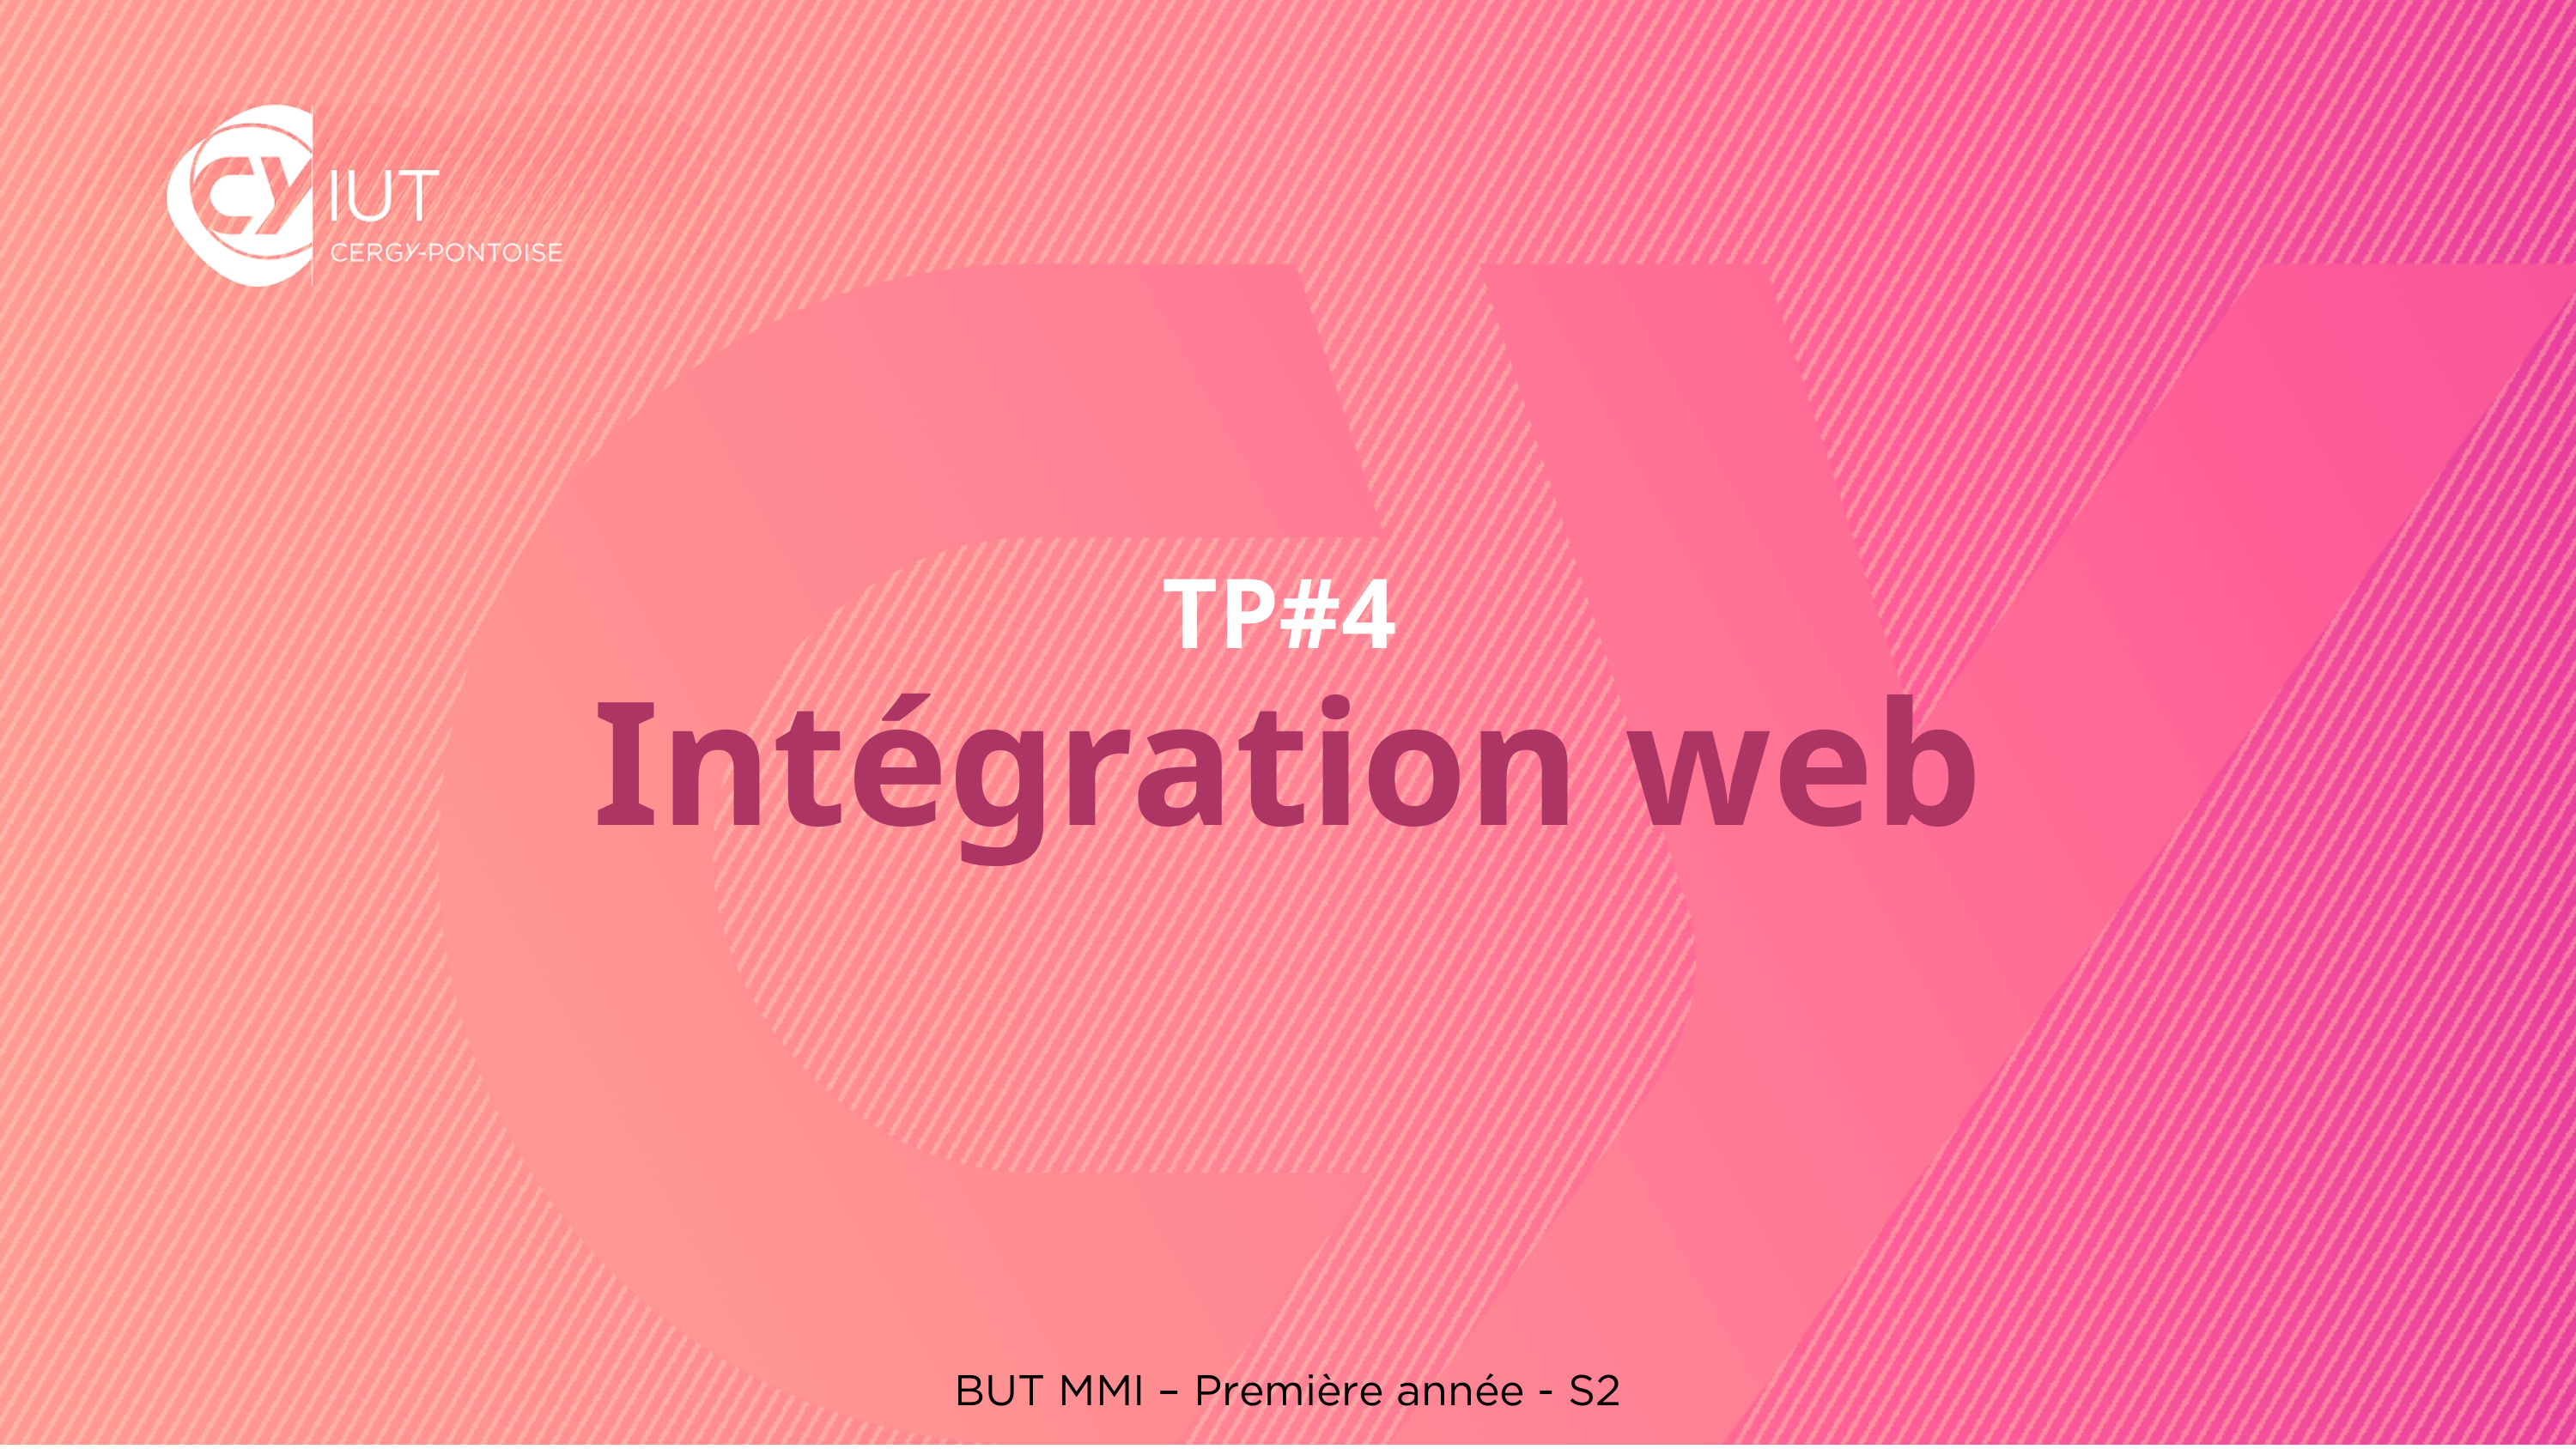

TP#4
Intégration web
BUT MMI – Première année - S2